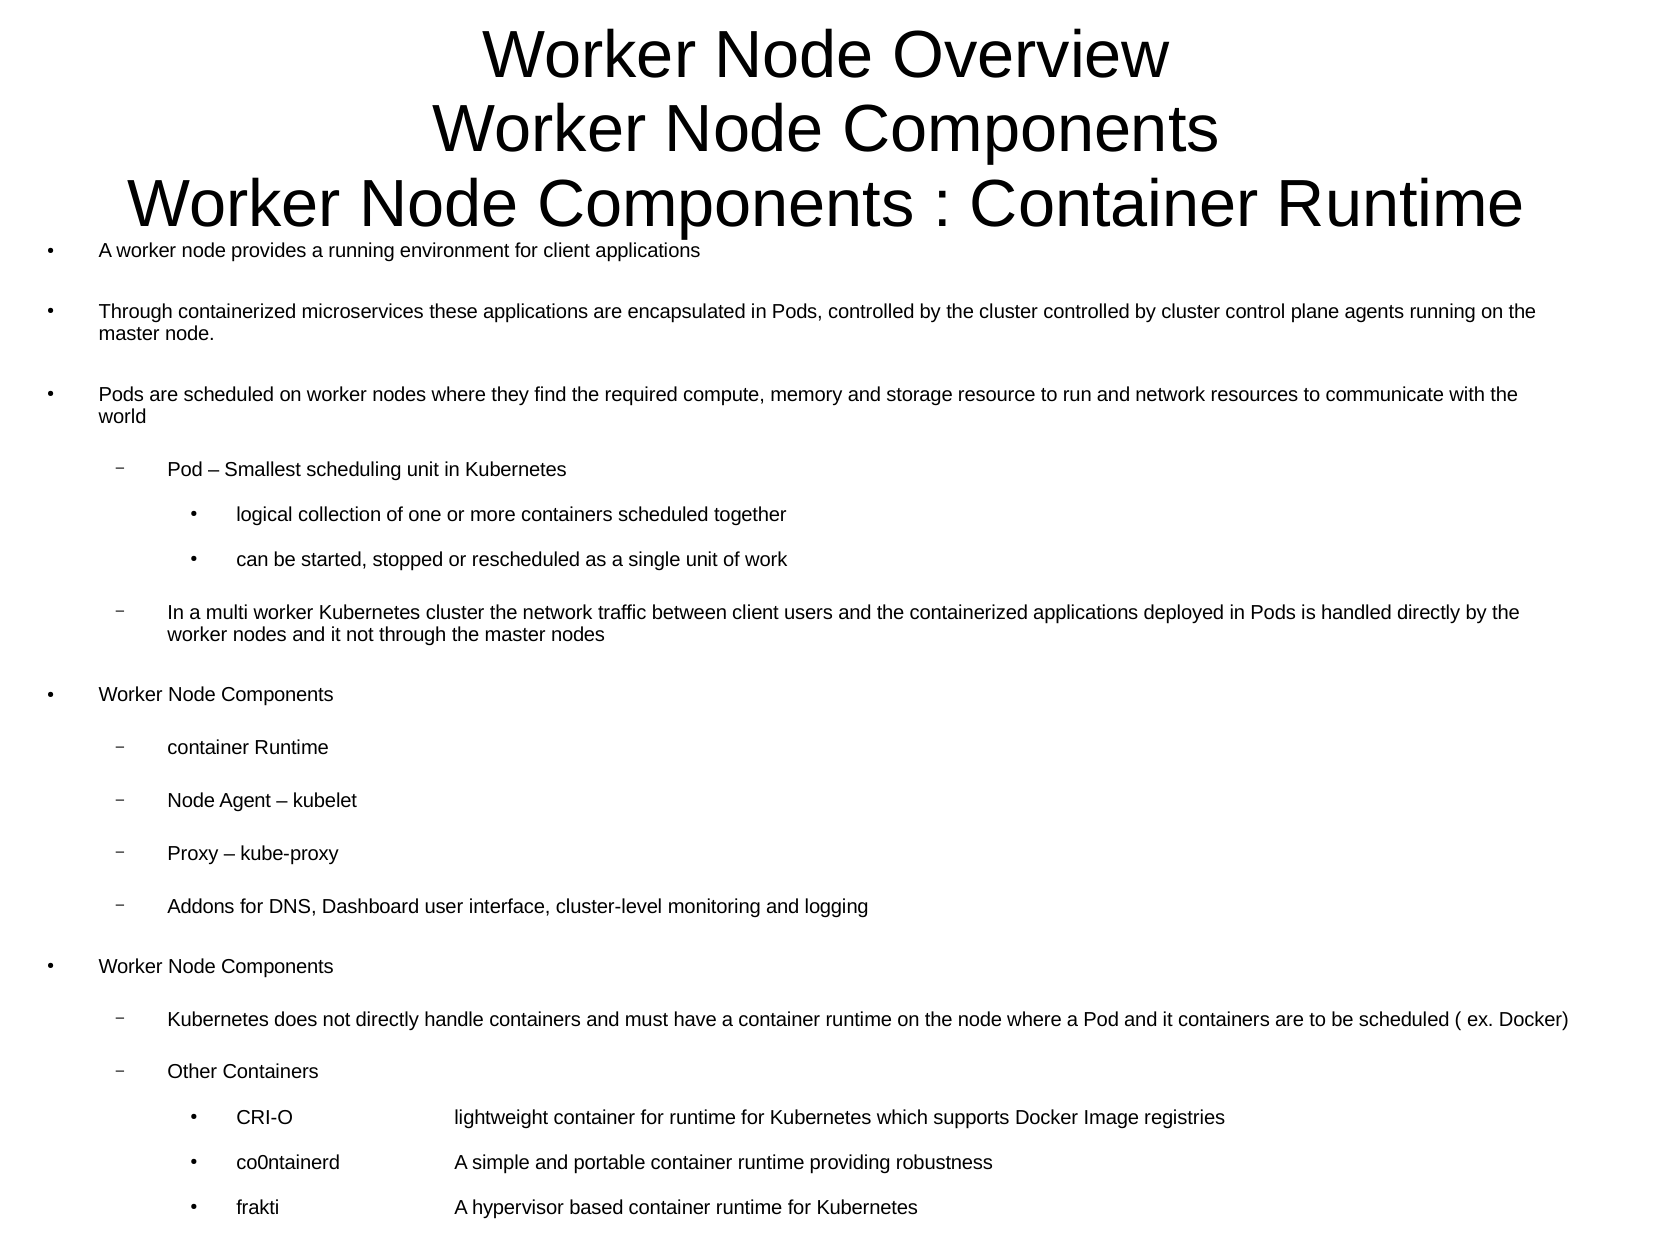

# Worker Node Overview Worker Node Components Worker Node Components : Container Runtime
A worker node provides a running environment for client applications
Through containerized microservices these applications are encapsulated in Pods, controlled by the cluster controlled by cluster control plane agents running on the master node.
Pods are scheduled on worker nodes where they find the required compute, memory and storage resource to run and network resources to communicate with the world
Pod – Smallest scheduling unit in Kubernetes
logical collection of one or more containers scheduled together
can be started, stopped or rescheduled as a single unit of work
In a multi worker Kubernetes cluster the network traffic between client users and the containerized applications deployed in Pods is handled directly by the worker nodes and it not through the master nodes
Worker Node Components
container Runtime
Node Agent – kubelet
Proxy – kube-proxy
Addons for DNS, Dashboard user interface, cluster-level monitoring and logging
Worker Node Components
Kubernetes does not directly handle containers and must have a container runtime on the node where a Pod and it containers are to be scheduled ( ex. Docker)
Other Containers
CRI-O					 	 	lightweight container for runtime for Kubernetes which supports Docker Image registries
co0ntainerd			 	A simple and portable container runtime providing robustness
frakti					 	 	A hypervisor based container runtime for Kubernetes